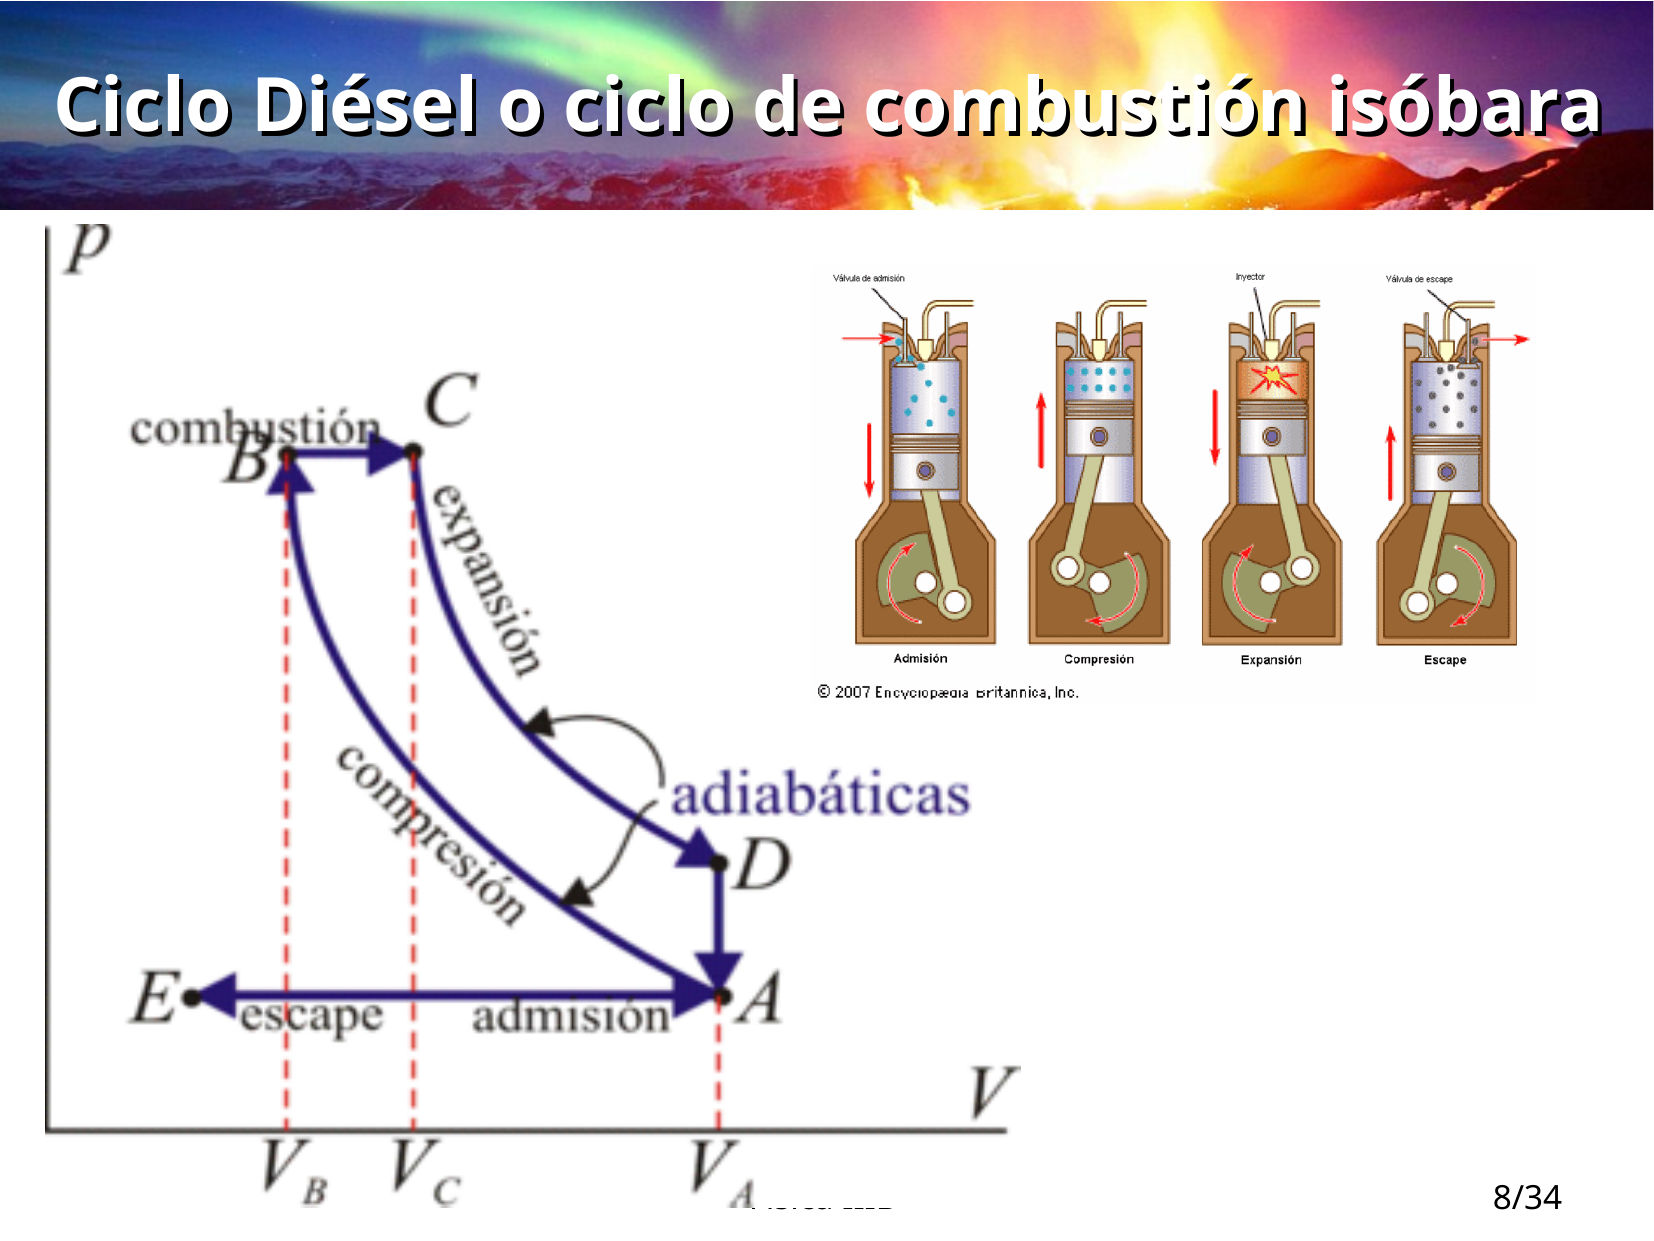

# Ciclo Diésel o ciclo de combustión isóbara
Física IIIB
8